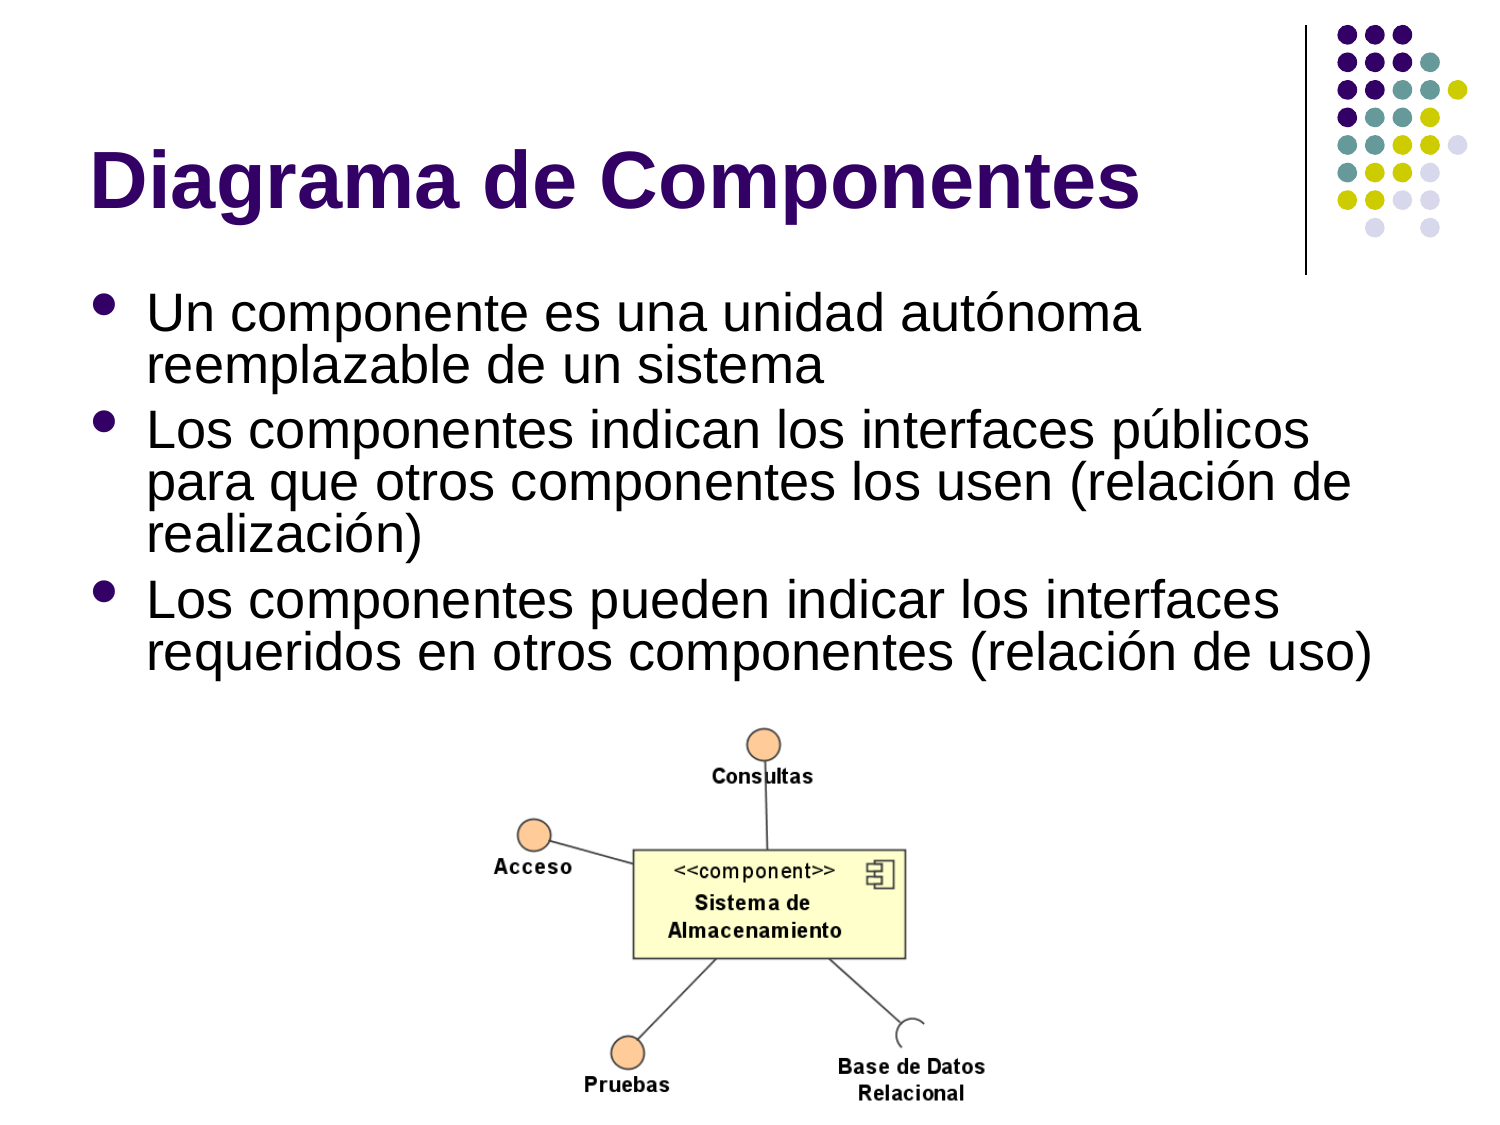

# Diagrama de Componentes
Un componente es una unidad autónoma reemplazable de un sistema
Los componentes indican los interfaces públicos para que otros componentes los usen (relación de realización)
Los componentes pueden indicar los interfaces requeridos en otros componentes (relación de uso)